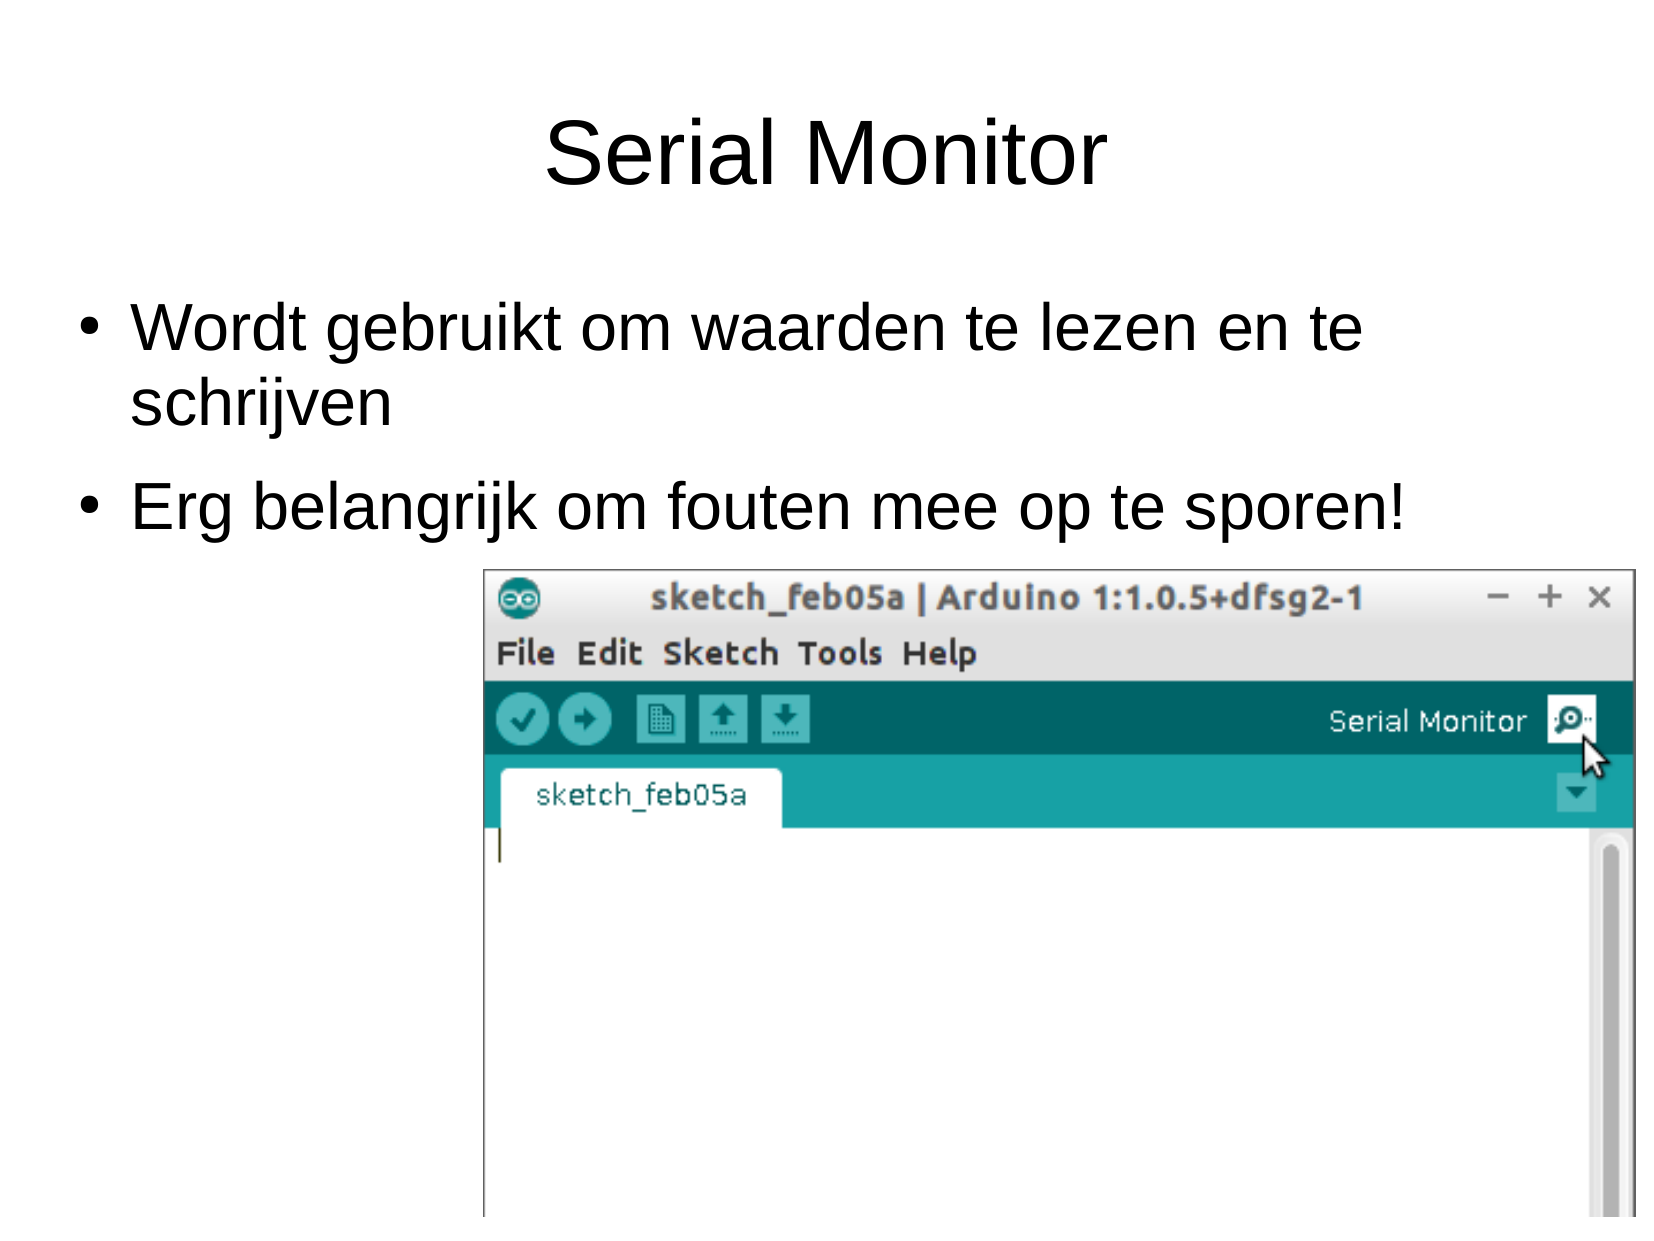

# Serial Monitor
Wordt gebruikt om waarden te lezen en te schrijven
Erg belangrijk om fouten mee op te sporen!